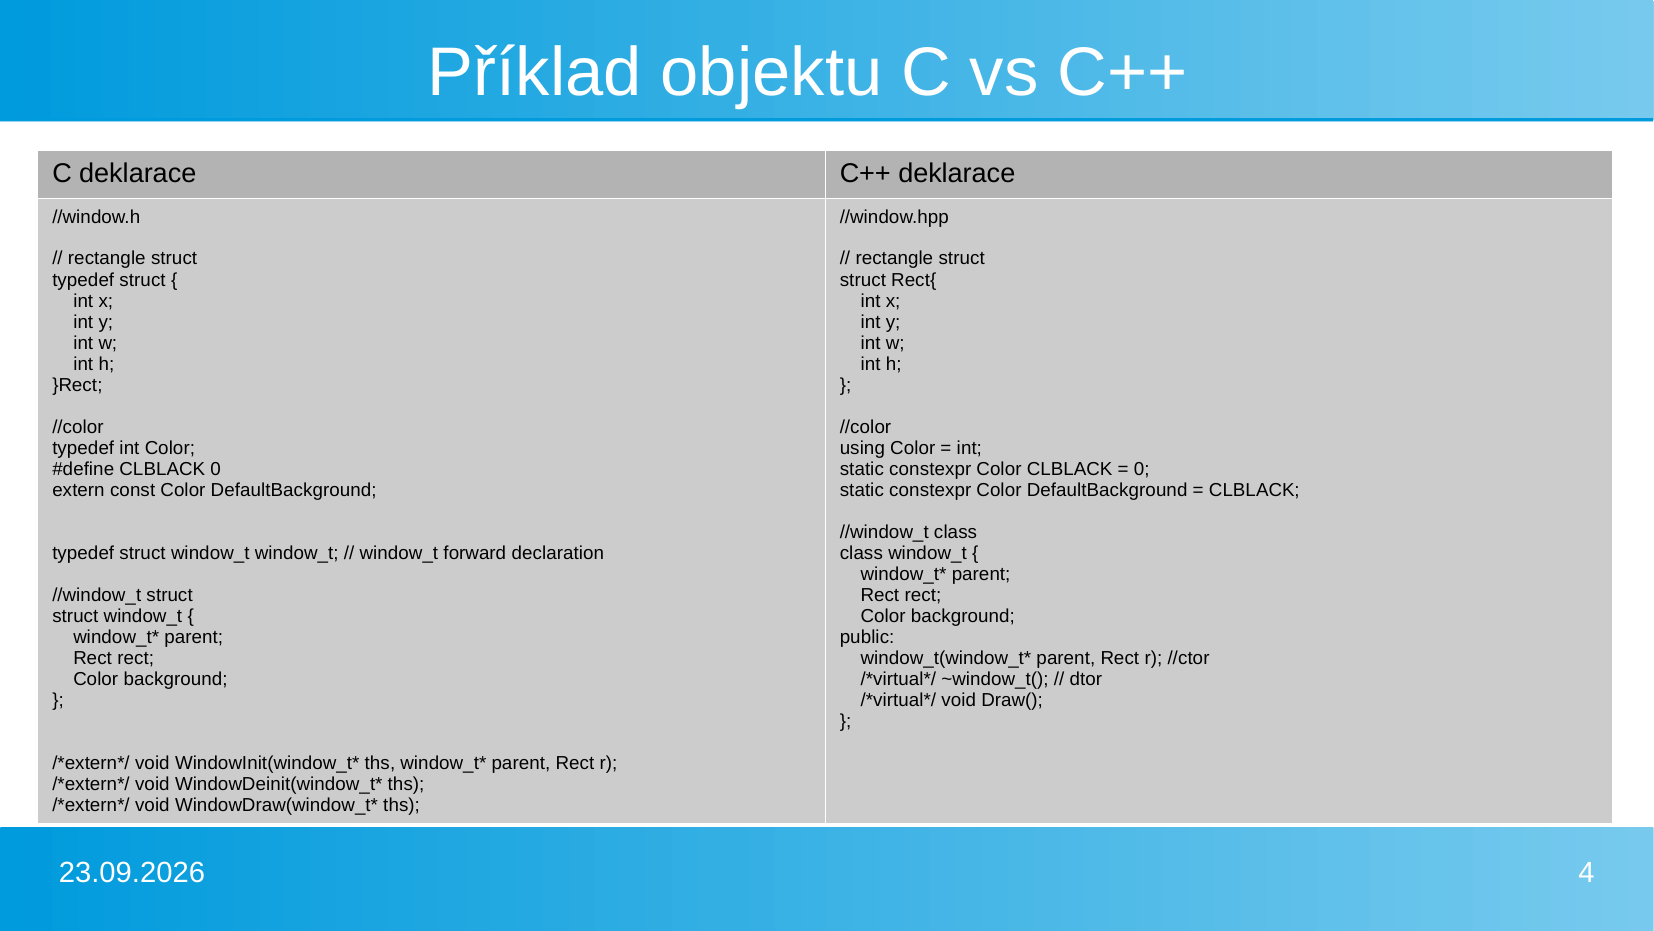

# Příklad objektu C vs C++
| C deklarace | C++ deklarace |
| --- | --- |
| //window.h // rectangle struct typedef struct { int x; int y; int w; int h; }Rect; //color typedef int Color; #define CLBLACK 0 extern const Color DefaultBackground; typedef struct window\_t window\_t; // window\_t forward declaration //window\_t struct struct window\_t { window\_t\* parent; Rect rect; Color background; }; /\*extern\*/ void WindowInit(window\_t\* ths, window\_t\* parent, Rect r); /\*extern\*/ void WindowDeinit(window\_t\* ths); /\*extern\*/ void WindowDraw(window\_t\* ths); | //window.hpp // rectangle struct struct Rect{ int x; int y; int w; int h; }; //color using Color = int; static constexpr Color CLBLACK = 0; static constexpr Color DefaultBackground = CLBLACK; //window\_t class class window\_t { window\_t\* parent; Rect rect; Color background; public: window\_t(window\_t\* parent, Rect r); //ctor /\*virtual\*/ ~window\_t(); // dtor /\*virtual\*/ void Draw(); }; |
4